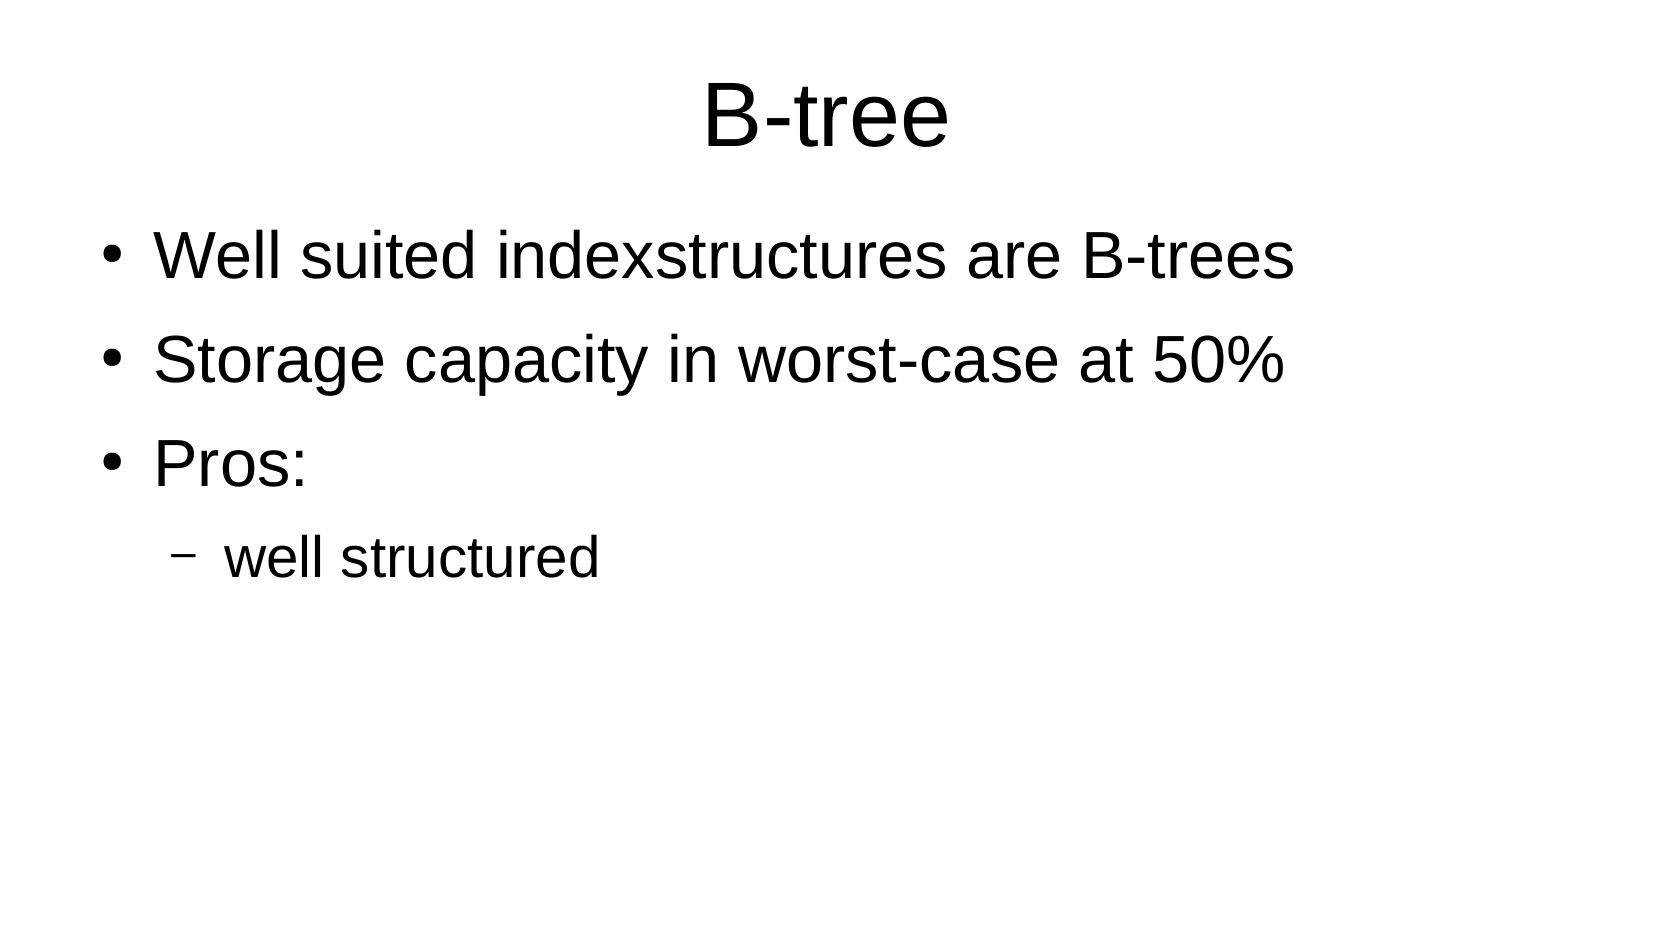

# B-tree
Well suited indexstructures are B-trees
Storage capacity in worst-case at 50%
Pros:
well structured